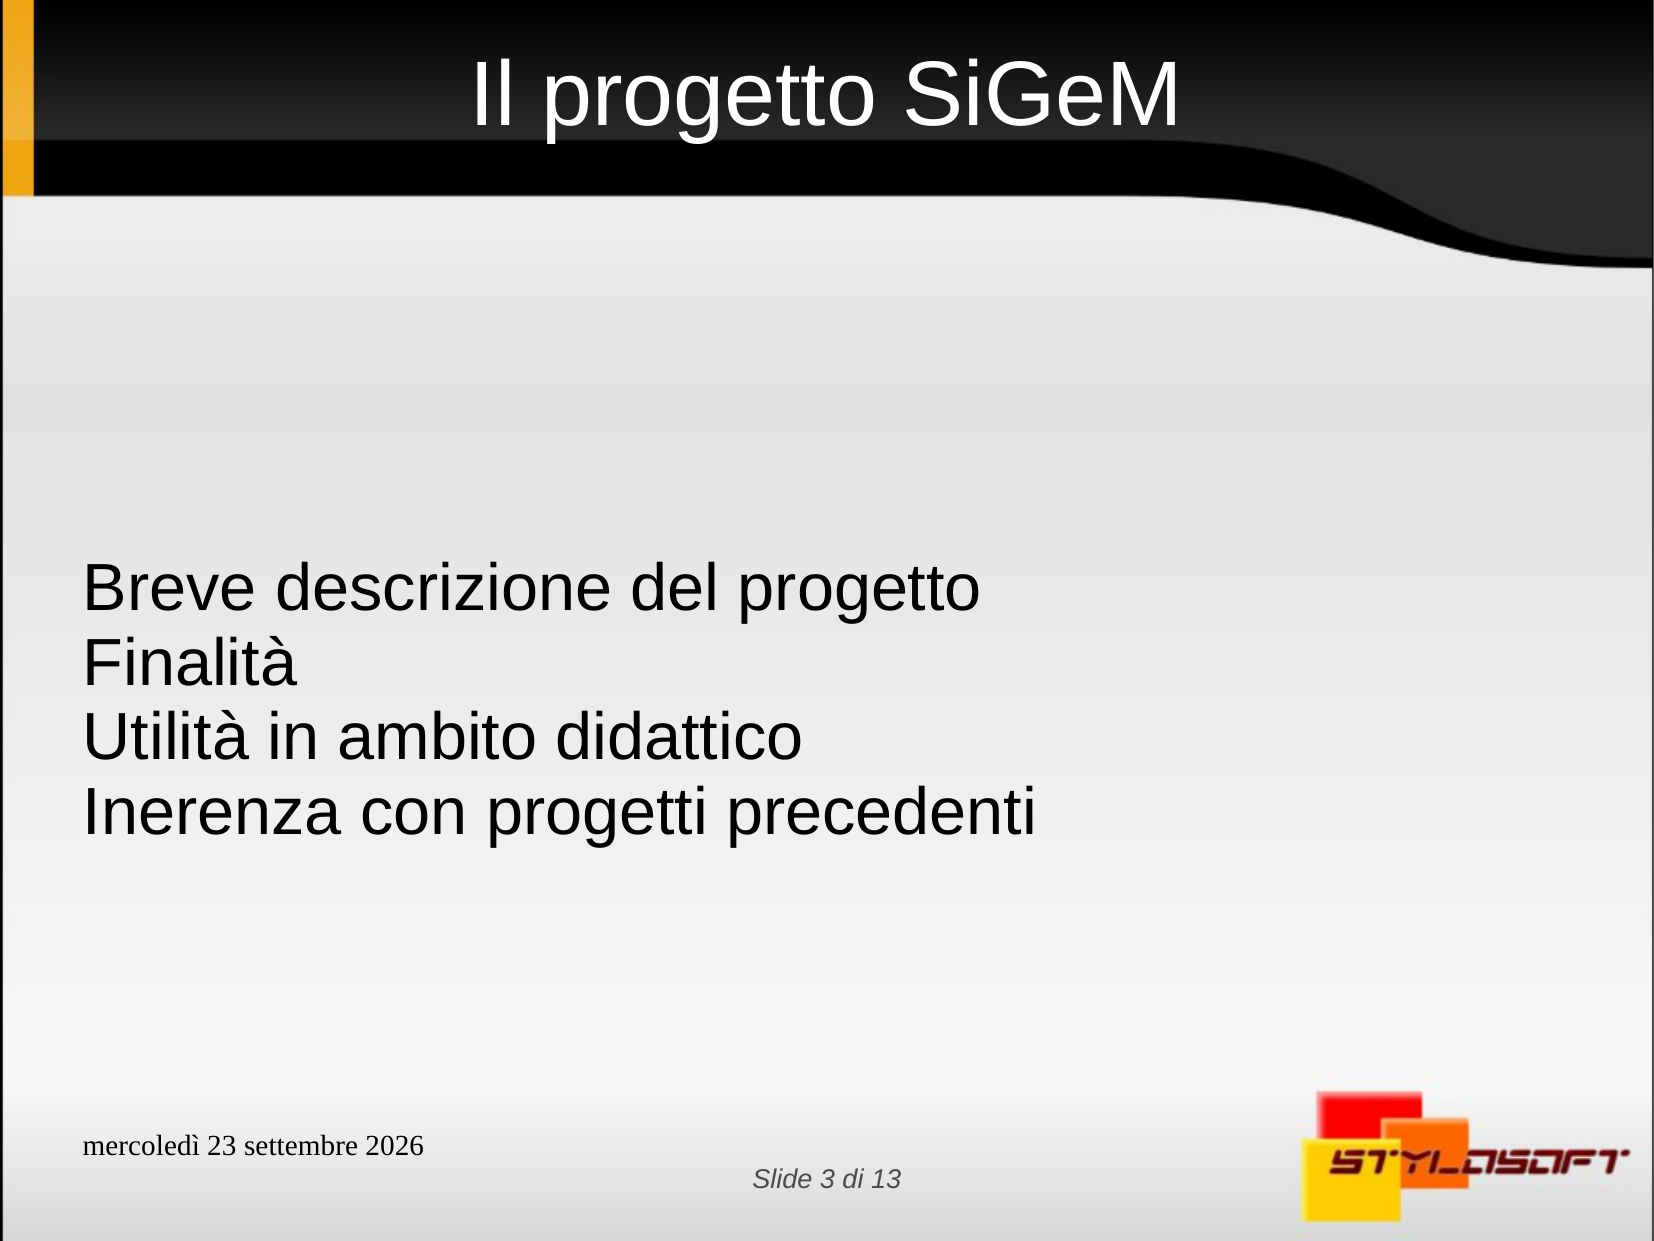

# Il progetto SiGeM
Breve descrizione del progetto
Finalità
Utilità in ambito didattico
Inerenza con progetti precedenti
Slide di 13